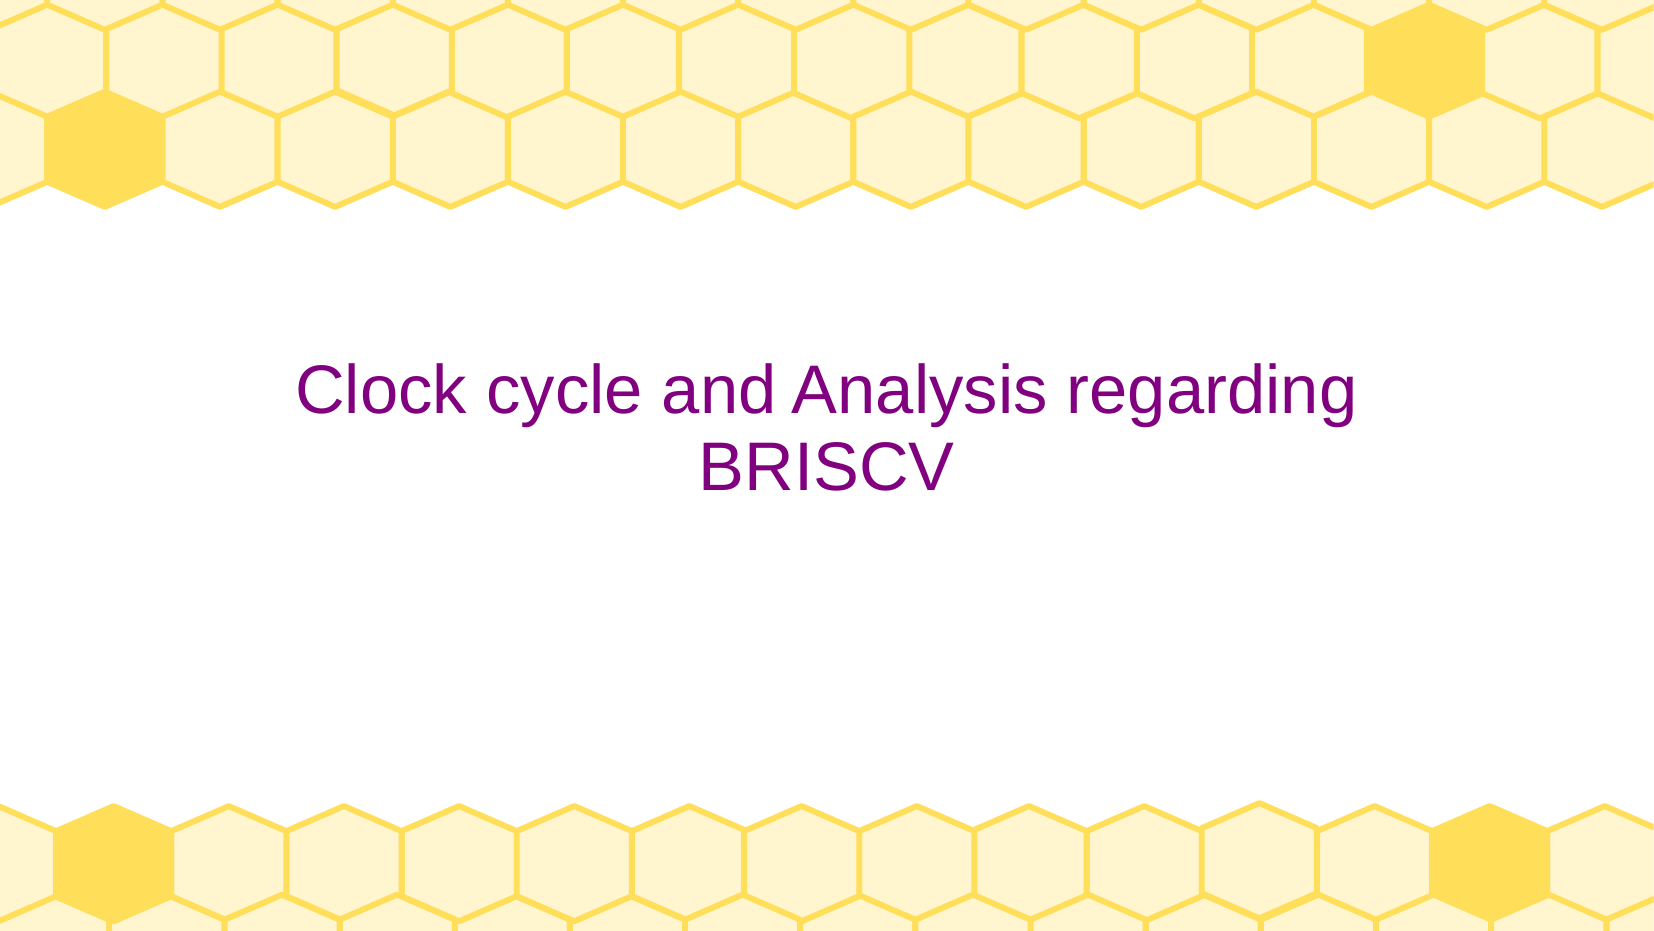

# Clock cycle and Analysis regarding BRISCV